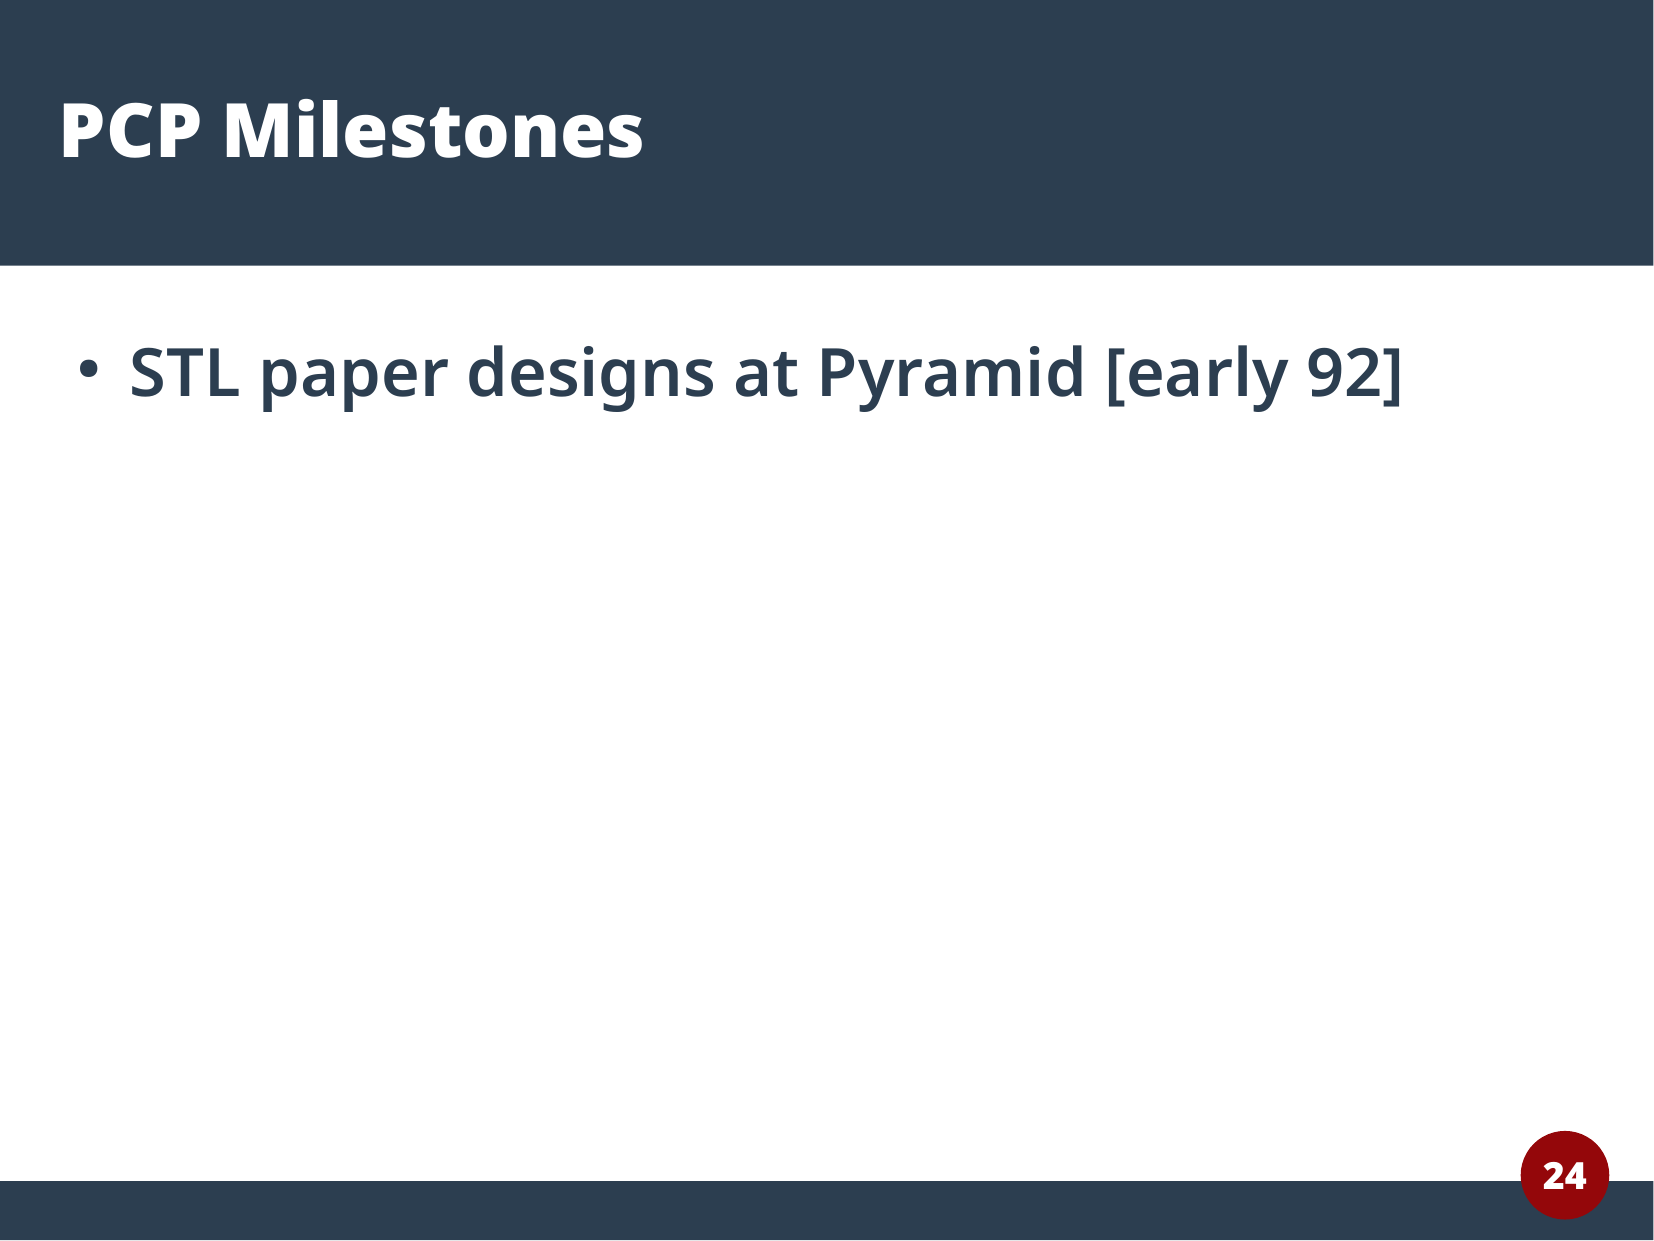

# PCP Milestones
STL paper designs at Pyramid [early 92]
24